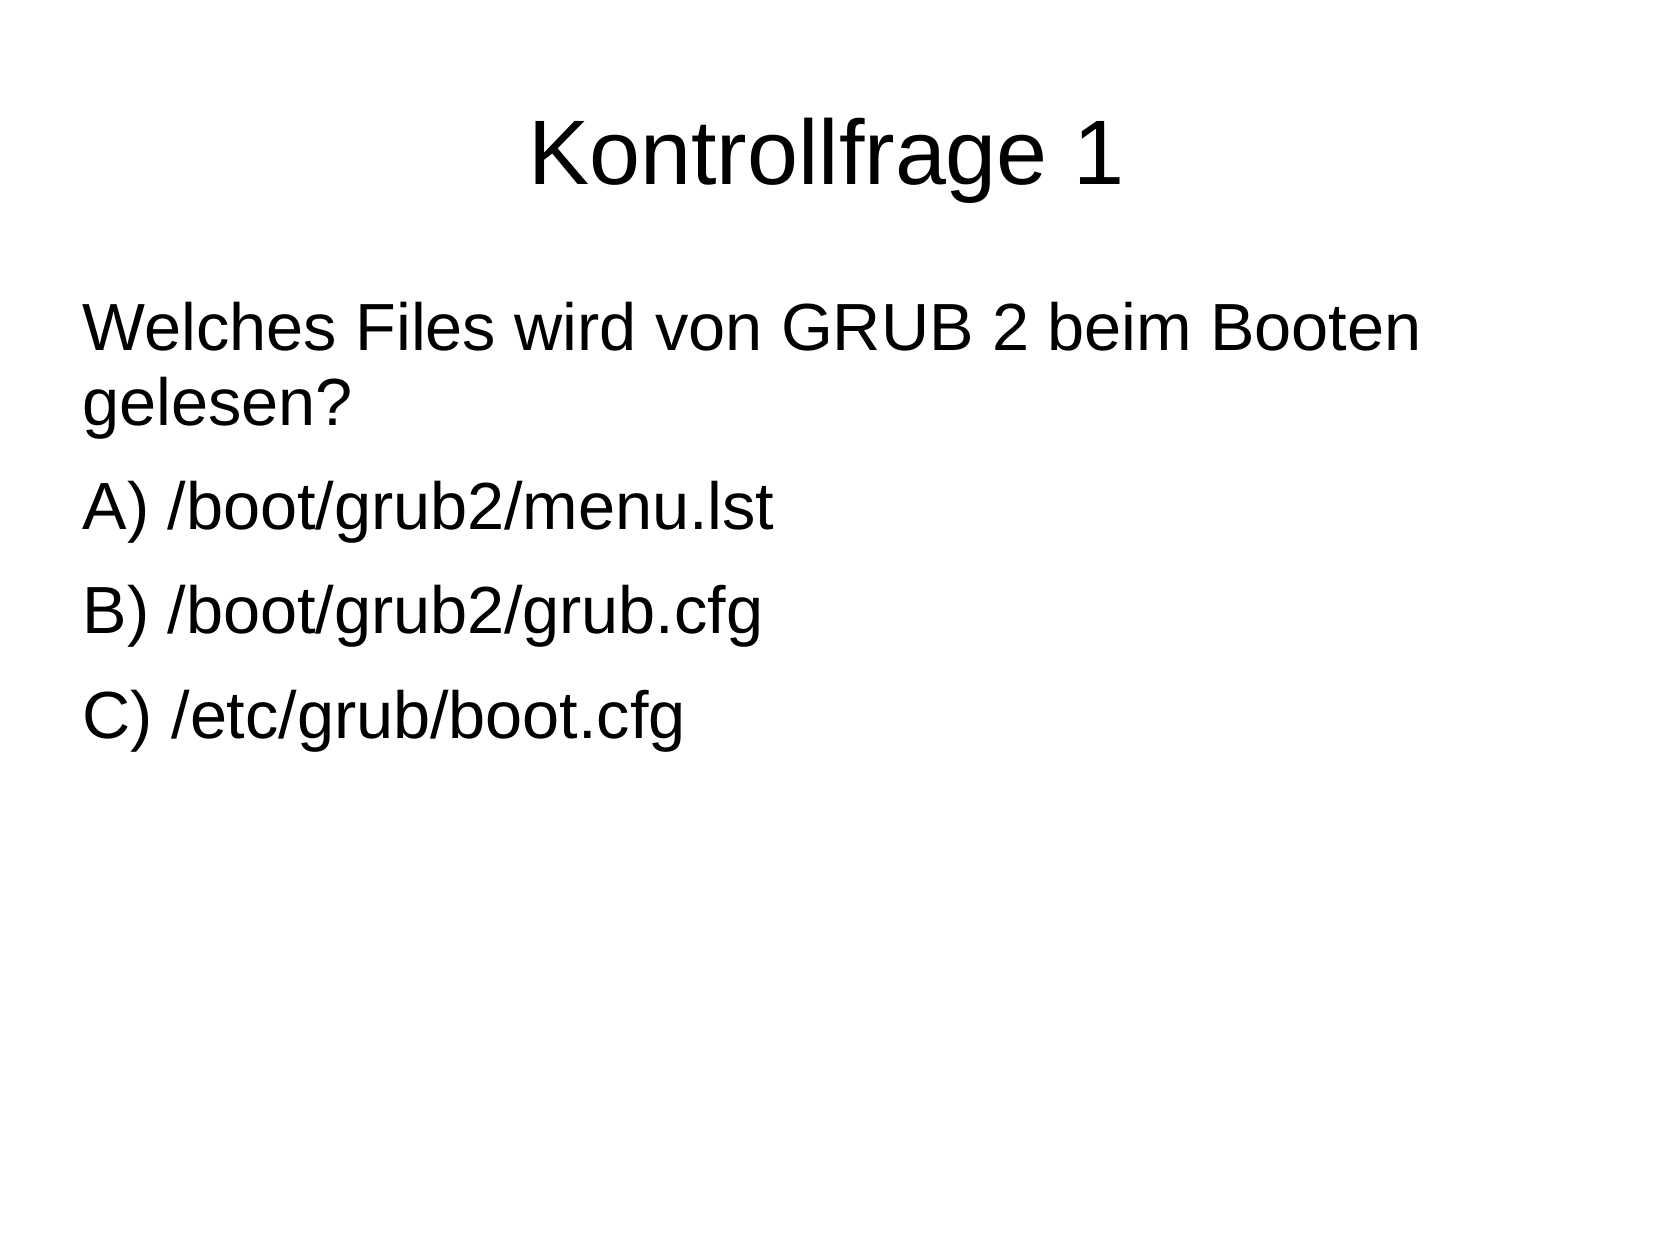

# Kontrollfrage 1
Welches Files wird von GRUB 2 beim Booten gelesen?
A) /boot/grub2/menu.lst
B) /boot/grub2/grub.cfg
C) /etc/grub/boot.cfg